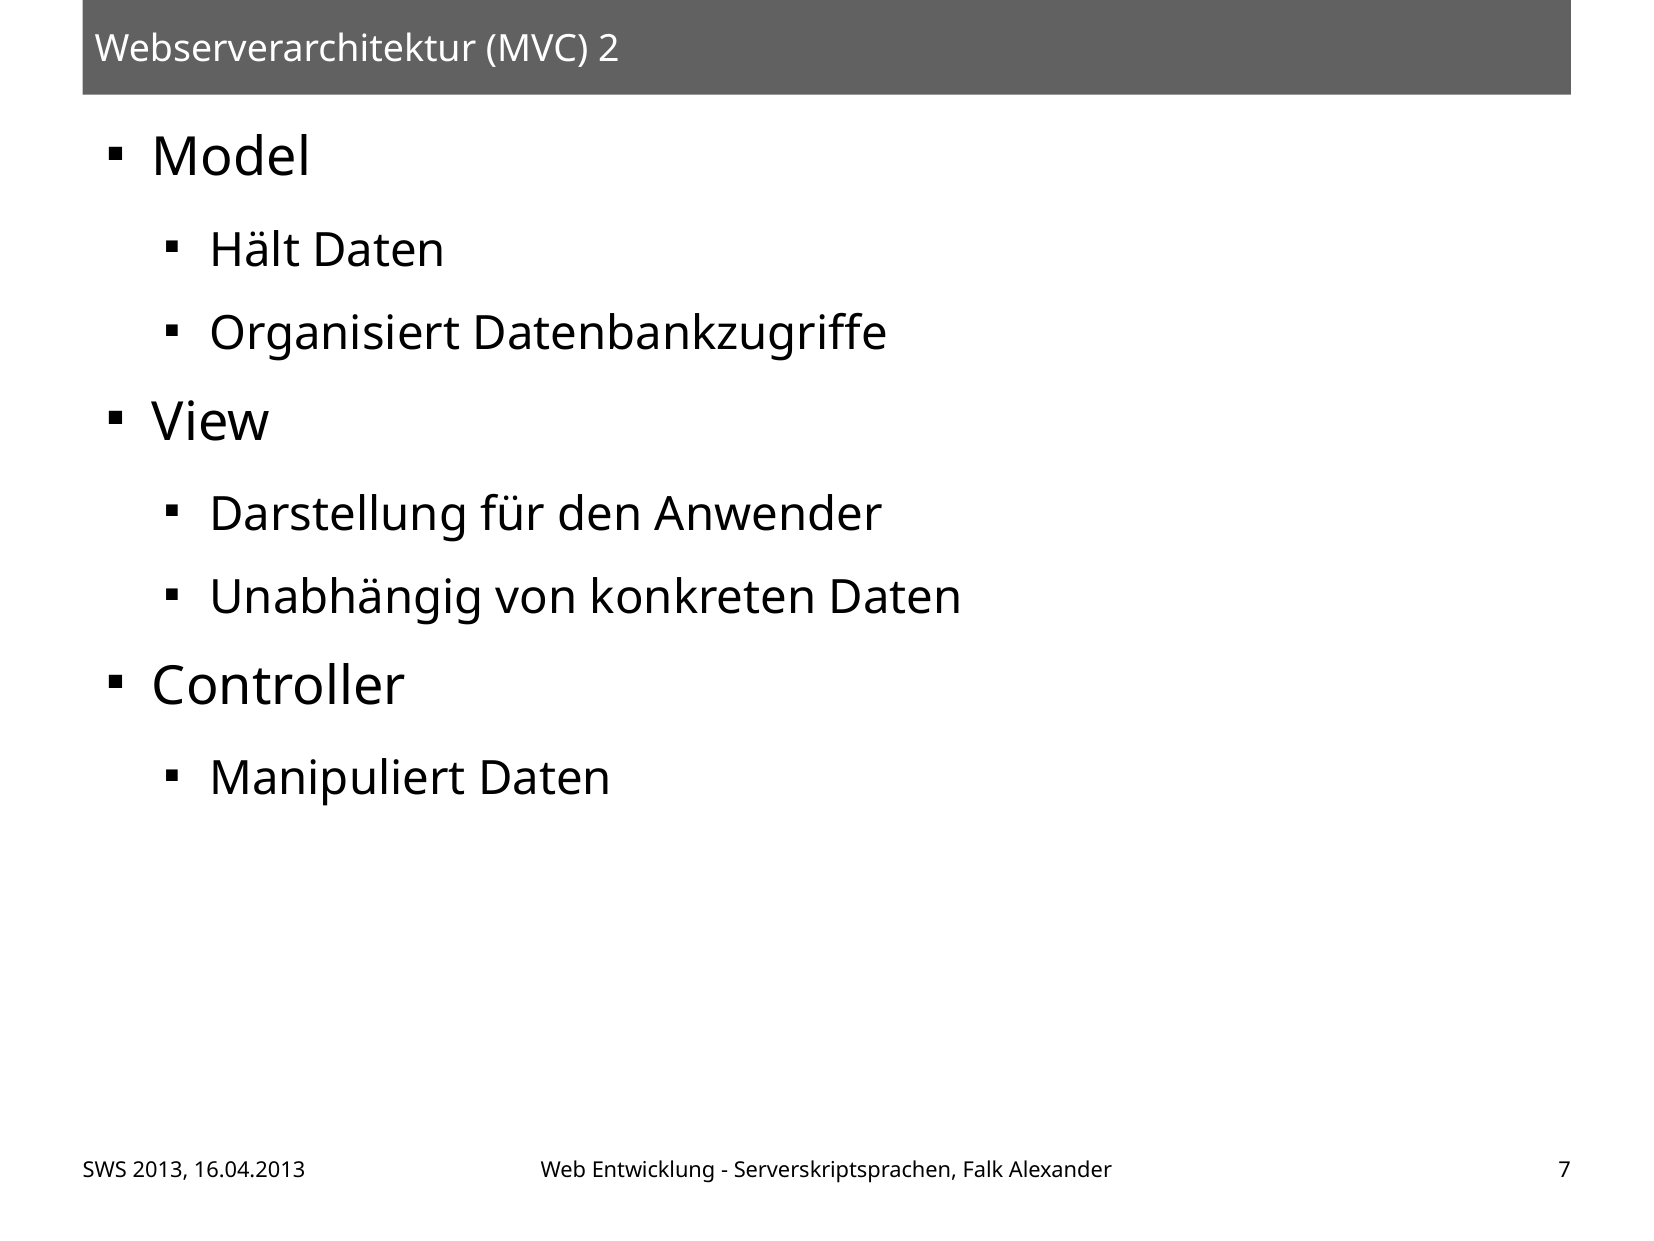

# Webserverarchitektur (MVC) 2
Model
Hält Daten
Organisiert Datenbankzugriffe
View
Darstellung für den Anwender
Unabhängig von konkreten Daten
Controller
Manipuliert Daten
SWS 2013, 16.04.2013
Web Entwicklung - Serverskriptsprachen, Falk Alexander
7